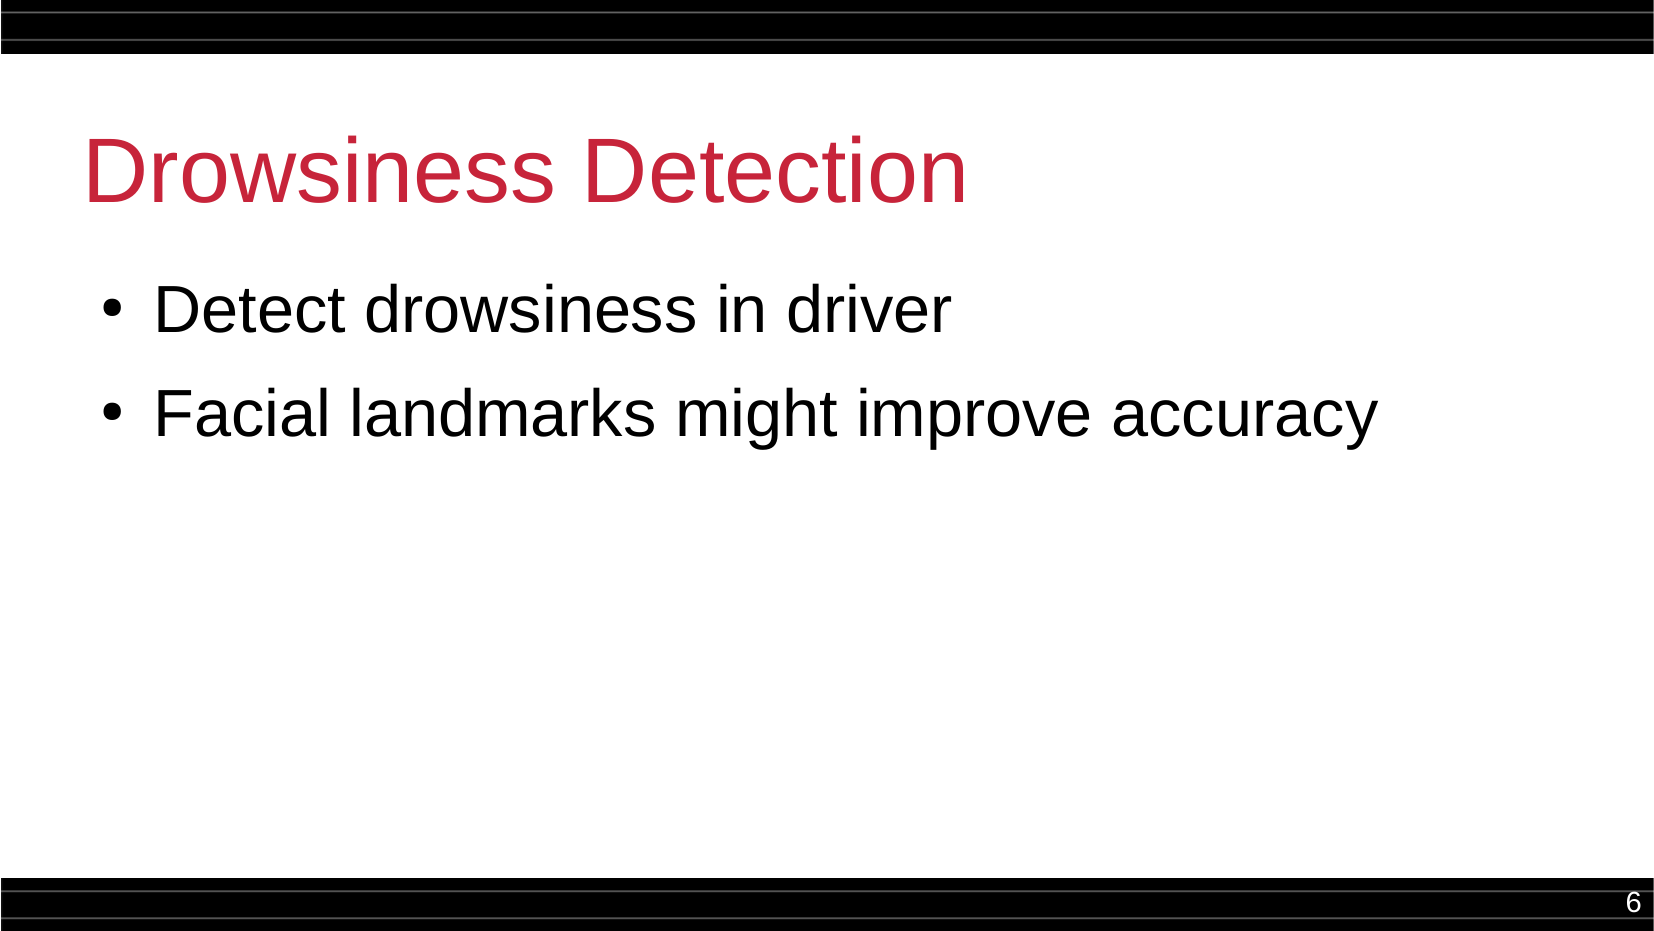

# Drowsiness Detection
Detect drowsiness in driver
Facial landmarks might improve accuracy